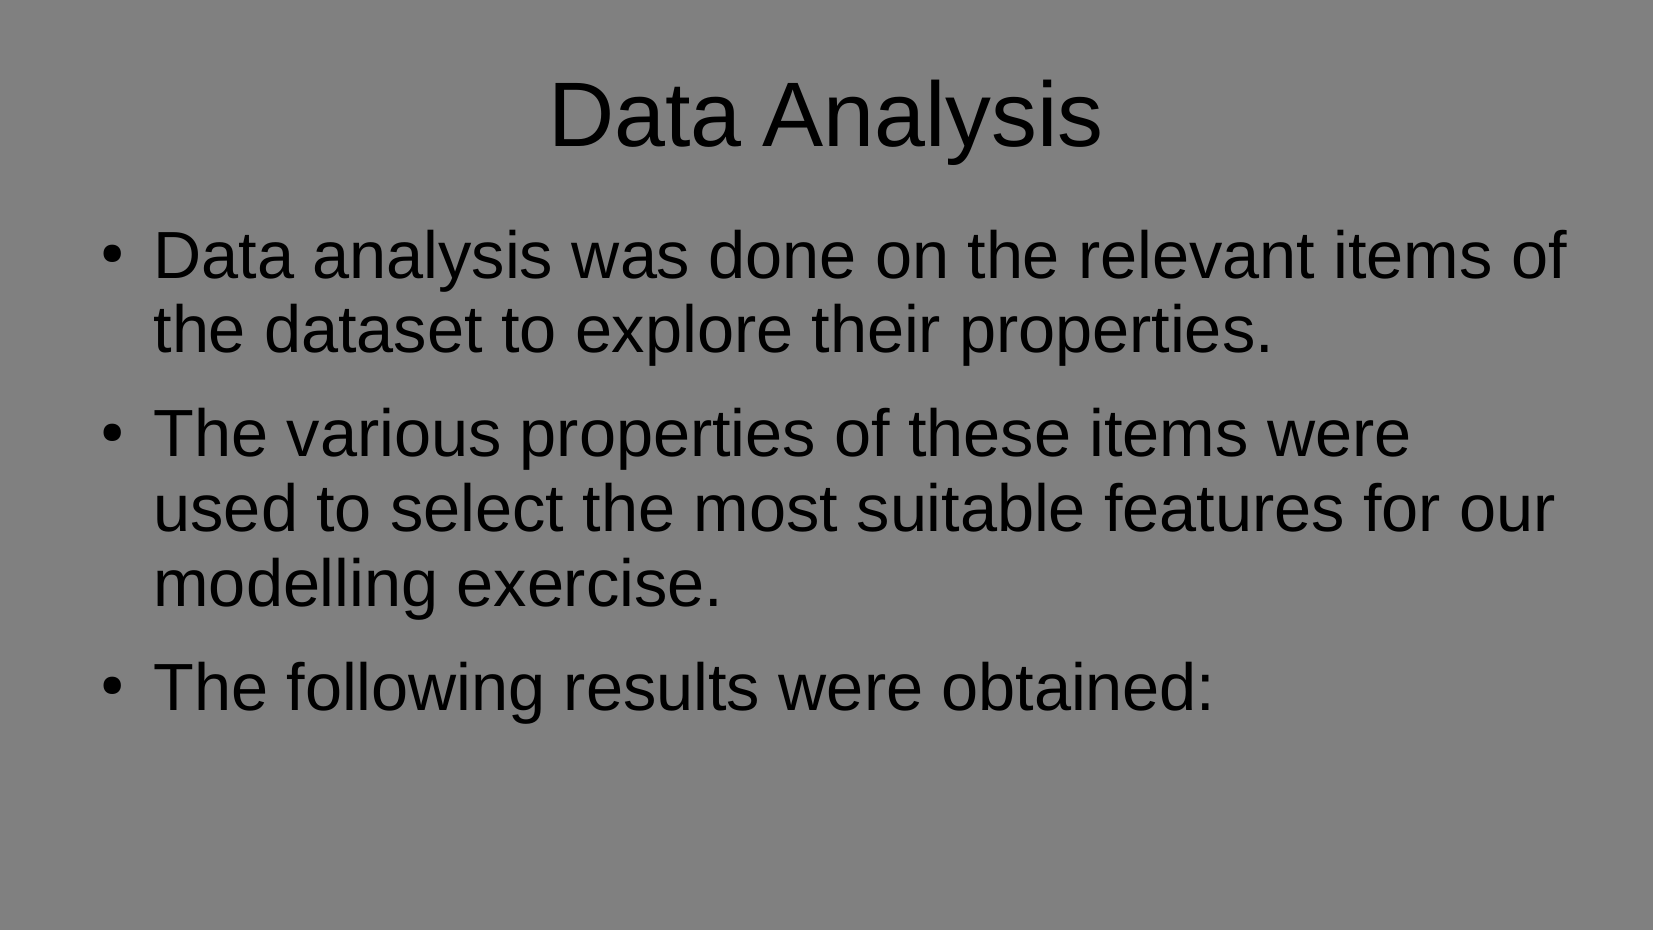

# Data Analysis
Data analysis was done on the relevant items of the dataset to explore their properties.
The various properties of these items were used to select the most suitable features for our modelling exercise.
The following results were obtained: